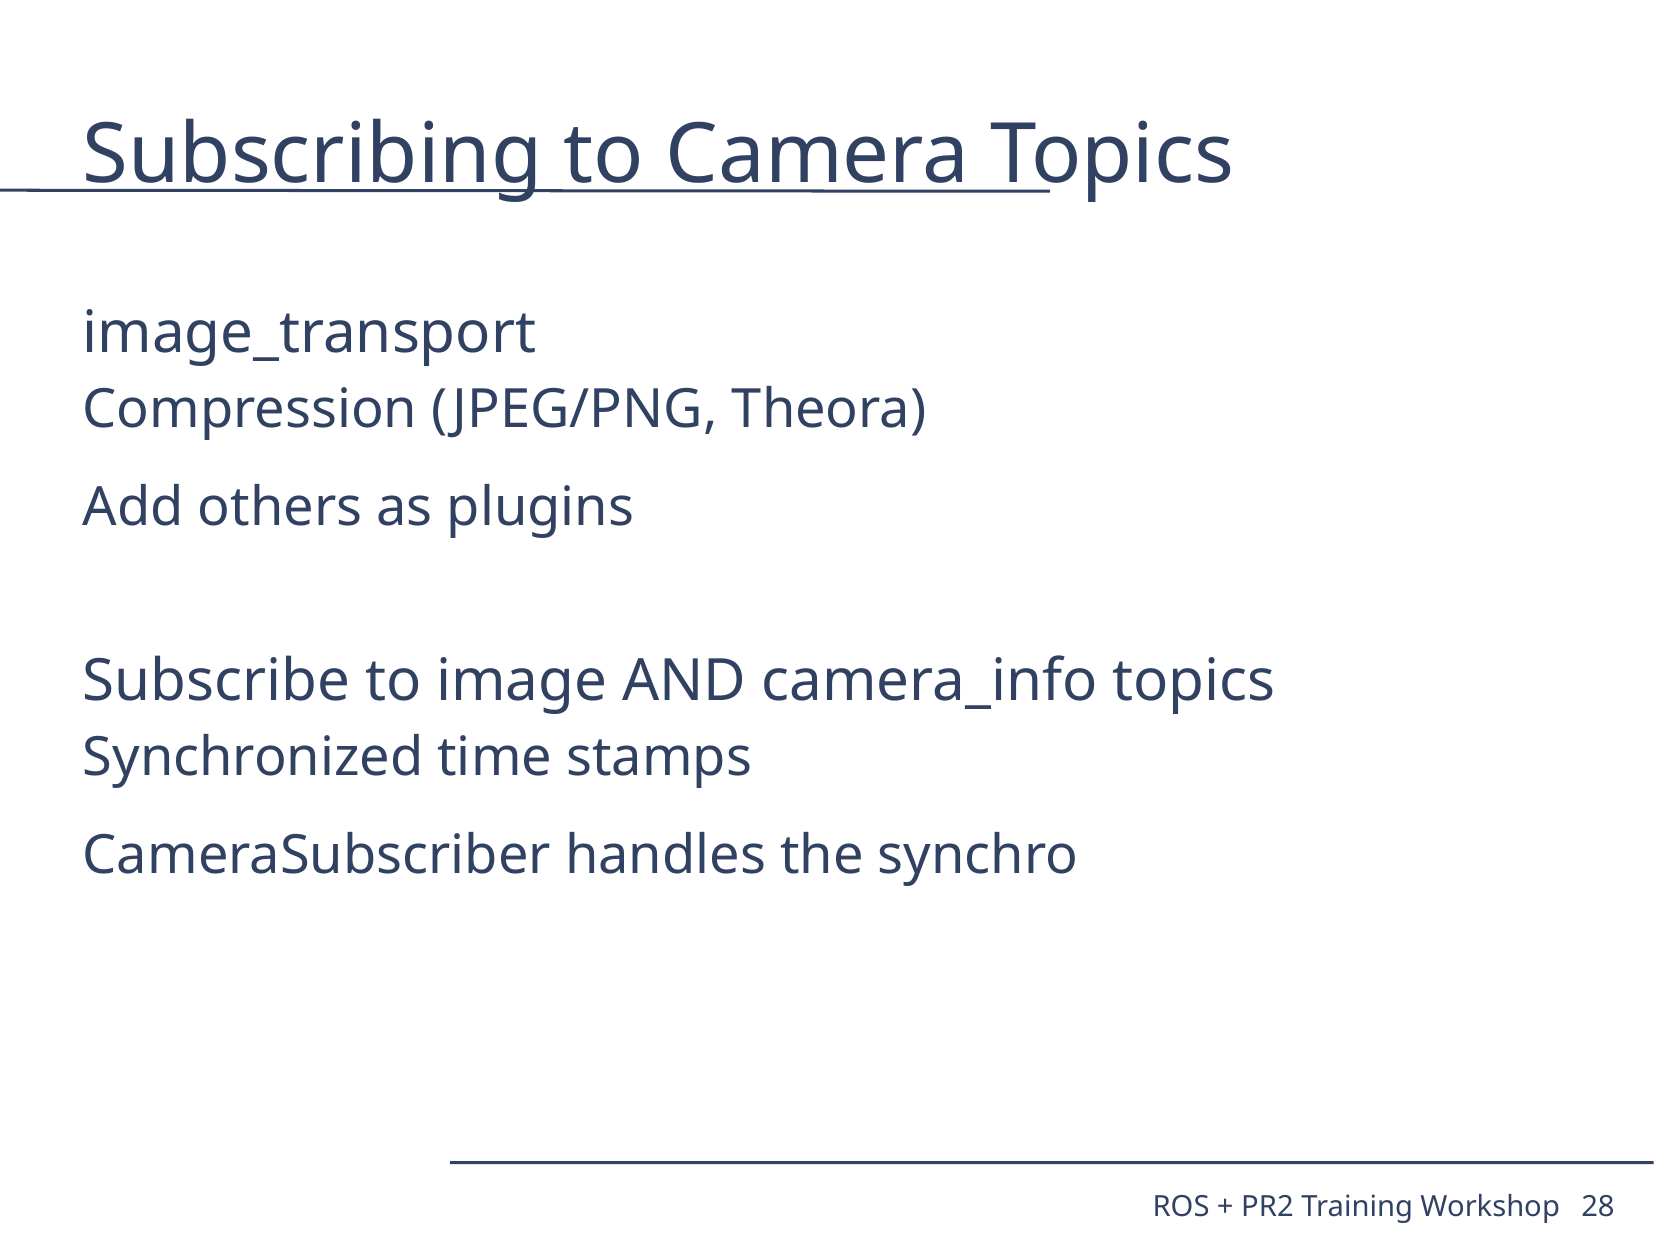

# Subscribing to Camera Topics
image_transport
Compression (JPEG/PNG, Theora)
Add others as plugins
Subscribe to image AND camera_info topics
Synchronized time stamps
CameraSubscriber handles the synchro
www.ros.org/wiki/image_transport